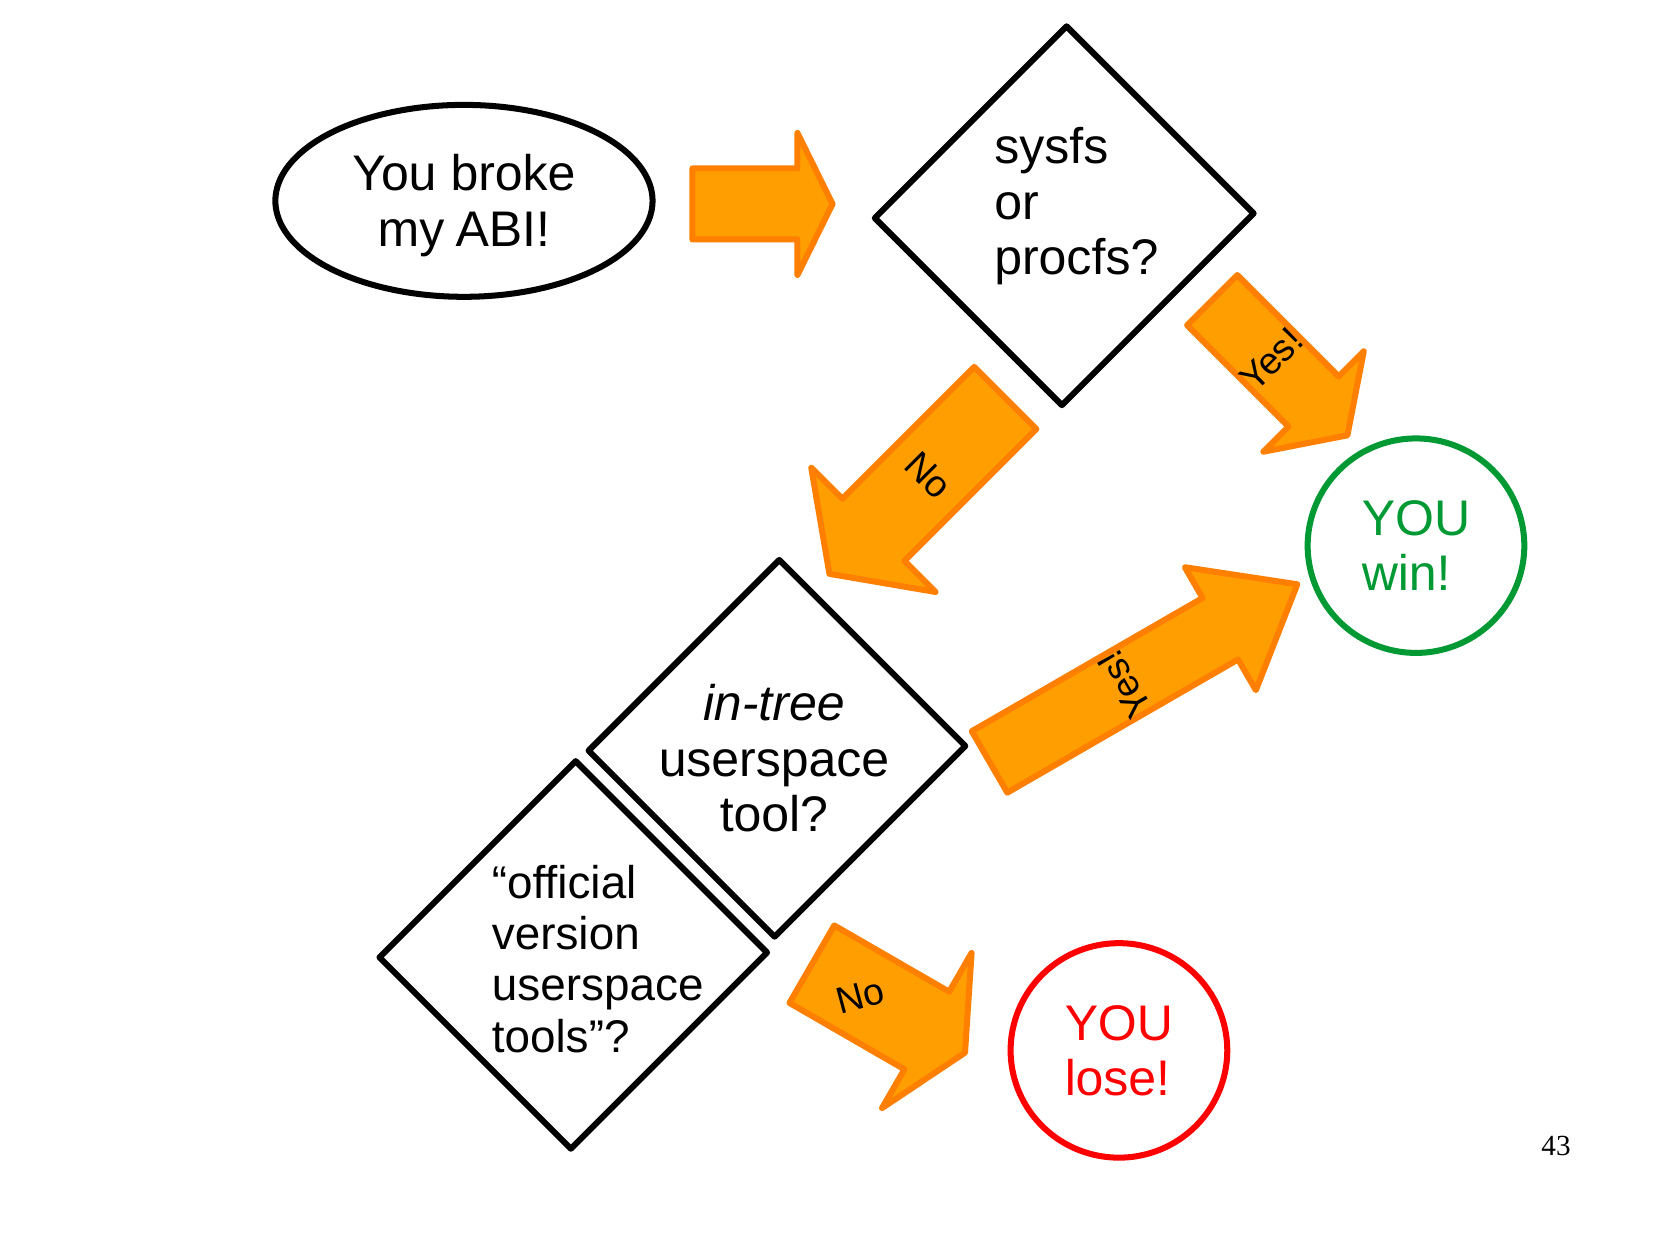

sysfs
or
procfs?
You broke
my ABI!
Yes!
No
YOU
win!
Yes!
in-tree
userspace
tool?
“official
version
userspace
tools”?
No
YOU
lose!
43